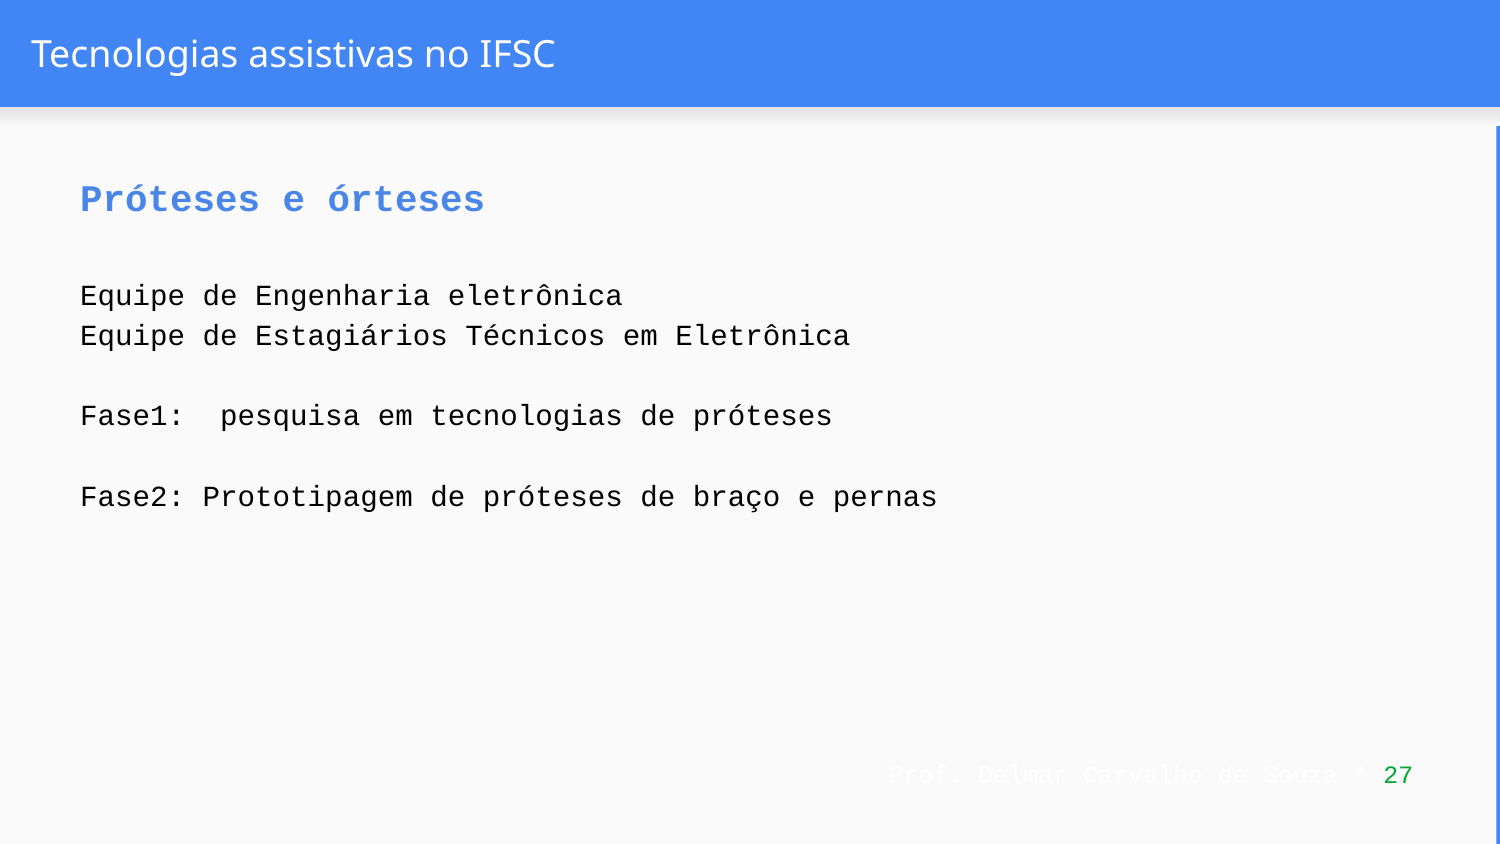

# Tecnologias assistivas no IFSC
Próteses e órteses
Equipe de Engenharia eletrônica
Equipe de Estagiários Técnicos em Eletrônica
Fase1: pesquisa em tecnologias de próteses
Fase2: Prototipagem de próteses de braço e pernas